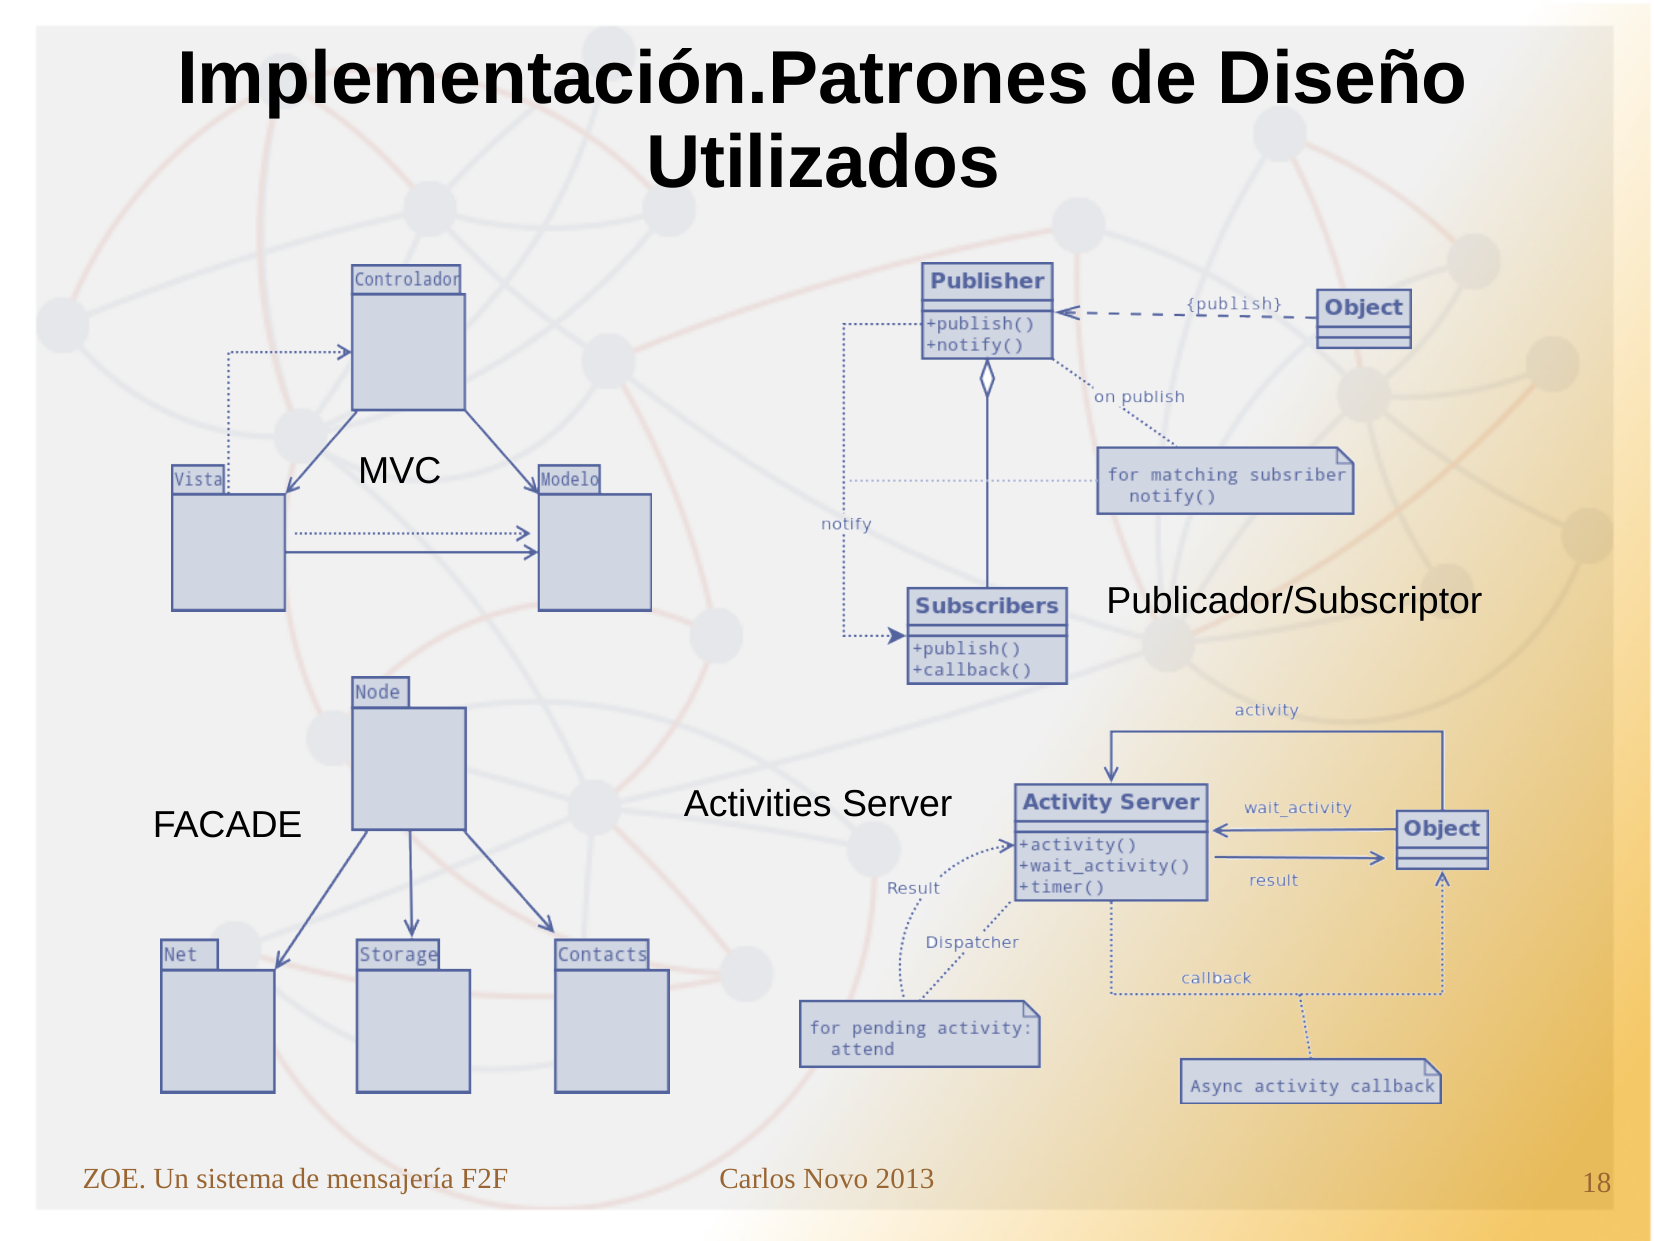

# Implementación.Patrones de Diseño Utilizados
MVC
Publicador/Subscriptor
Activities Server
FACADE
18